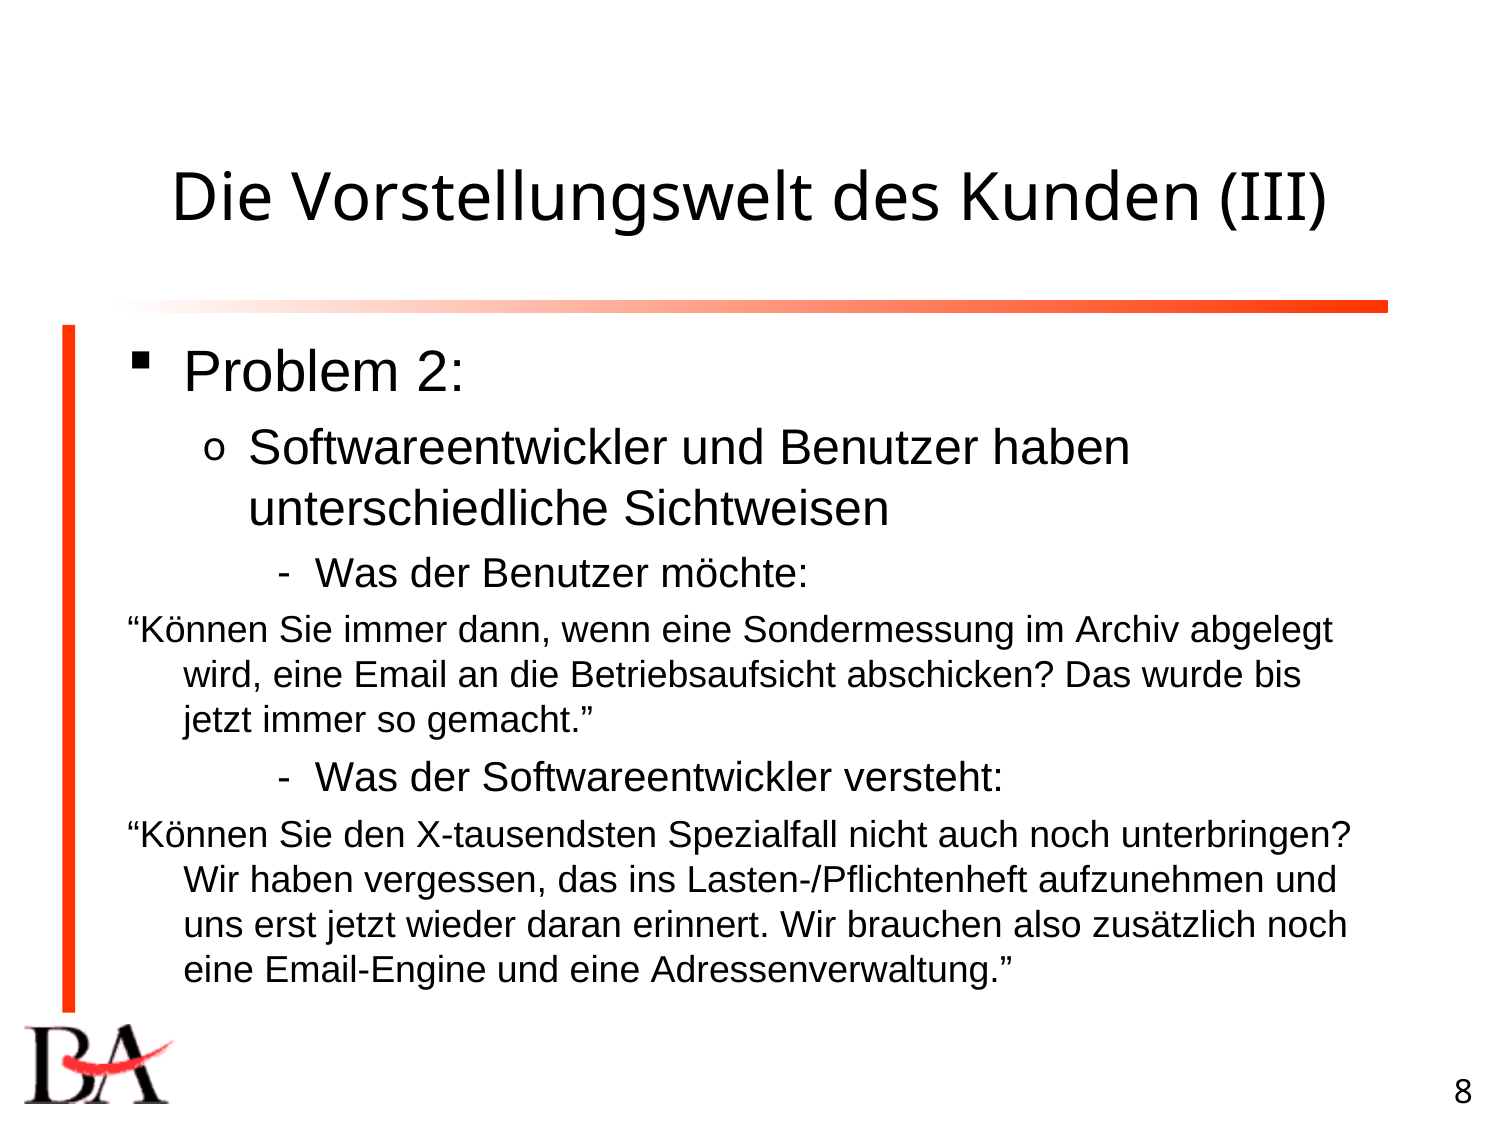

# Die Vorstellungswelt des Kunden (III)
Problem 2:
Softwareentwickler und Benutzer haben unterschiedliche Sichtweisen
Was der Benutzer möchte:
“Können Sie immer dann, wenn eine Sondermessung im Archiv abgelegt wird, eine Email an die Betriebsaufsicht abschicken? Das wurde bis jetzt immer so gemacht.”
Was der Softwareentwickler versteht:
“Können Sie den X-tausendsten Spezialfall nicht auch noch unterbringen? Wir haben vergessen, das ins Lasten-/Pflichtenheft aufzunehmen und uns erst jetzt wieder daran erinnert. Wir brauchen also zusätzlich noch eine Email-Engine und eine Adressenverwaltung.”